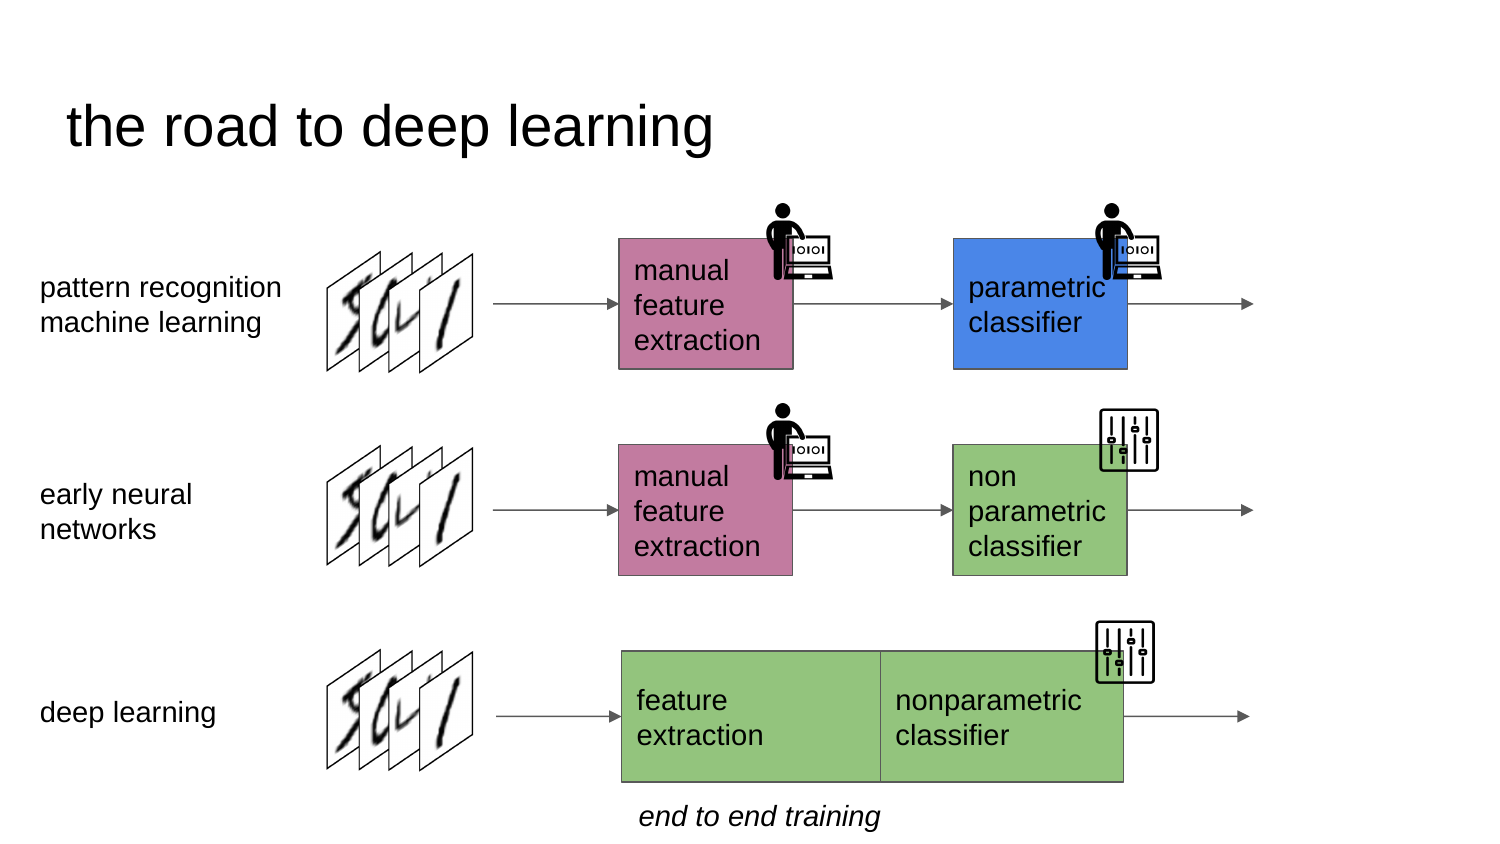

# the road to deep learning
manual
feature
extraction
parametric
classifier
pattern recognition
machine learning
manual
feature
extraction
non
parametric
classifier
early neural networks
feature
extraction
nonparametric
classifier
deep learning
end to end training